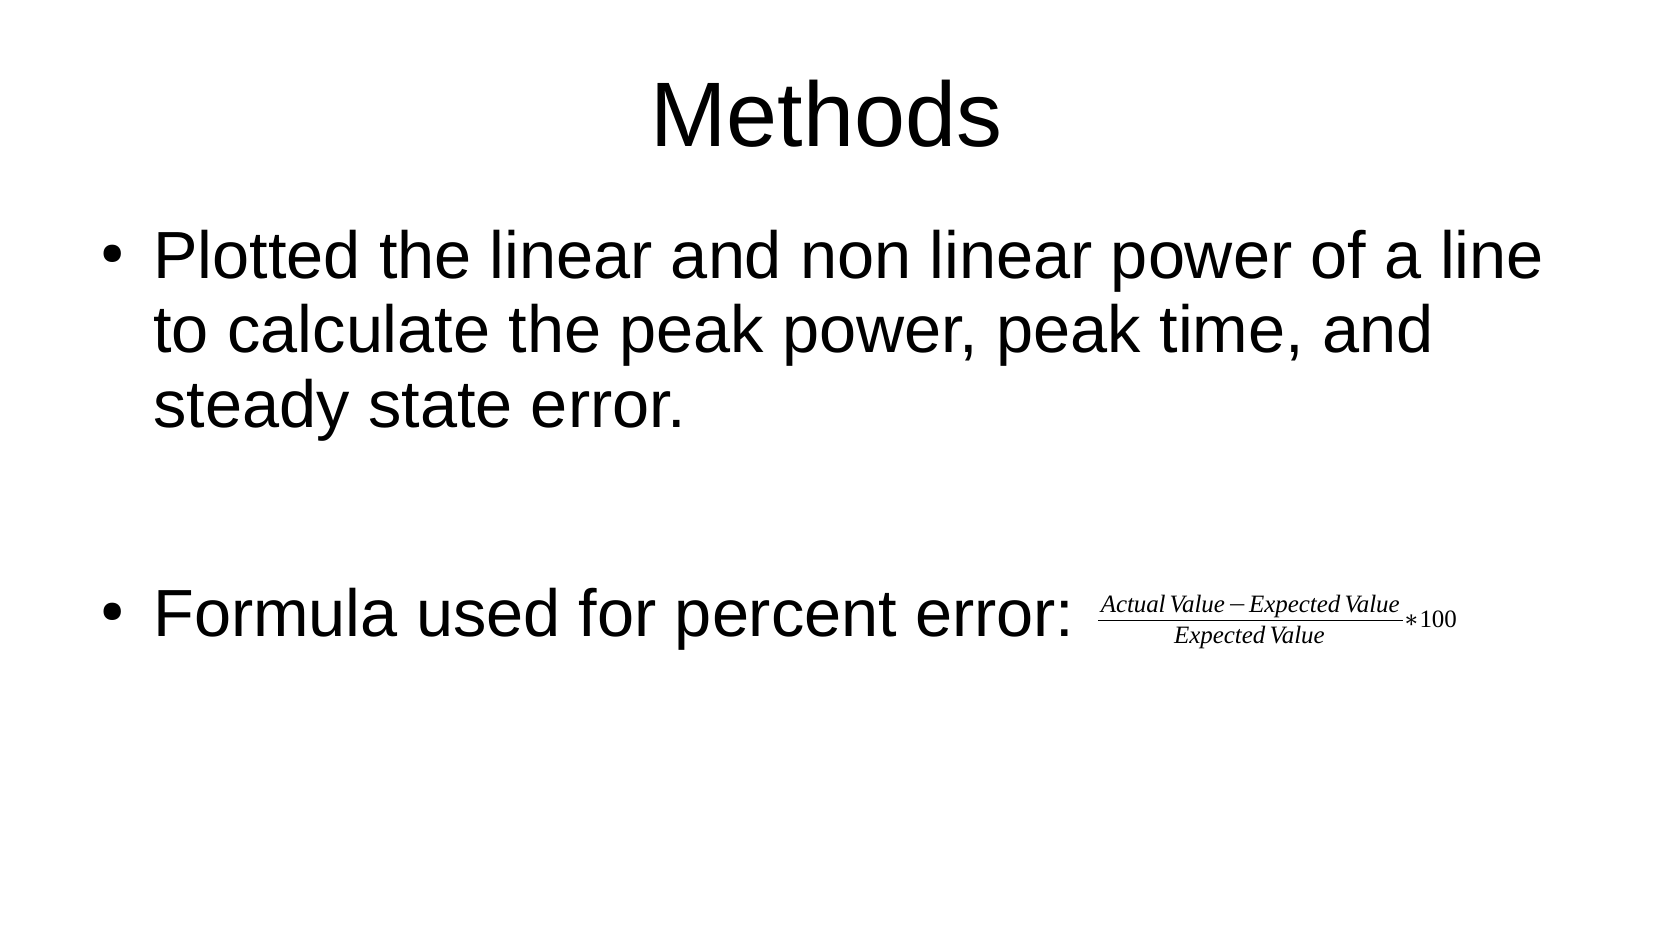

# Methods
Plotted the linear and non linear power of a line to calculate the peak power, peak time, and steady state error.
Formula used for percent error: